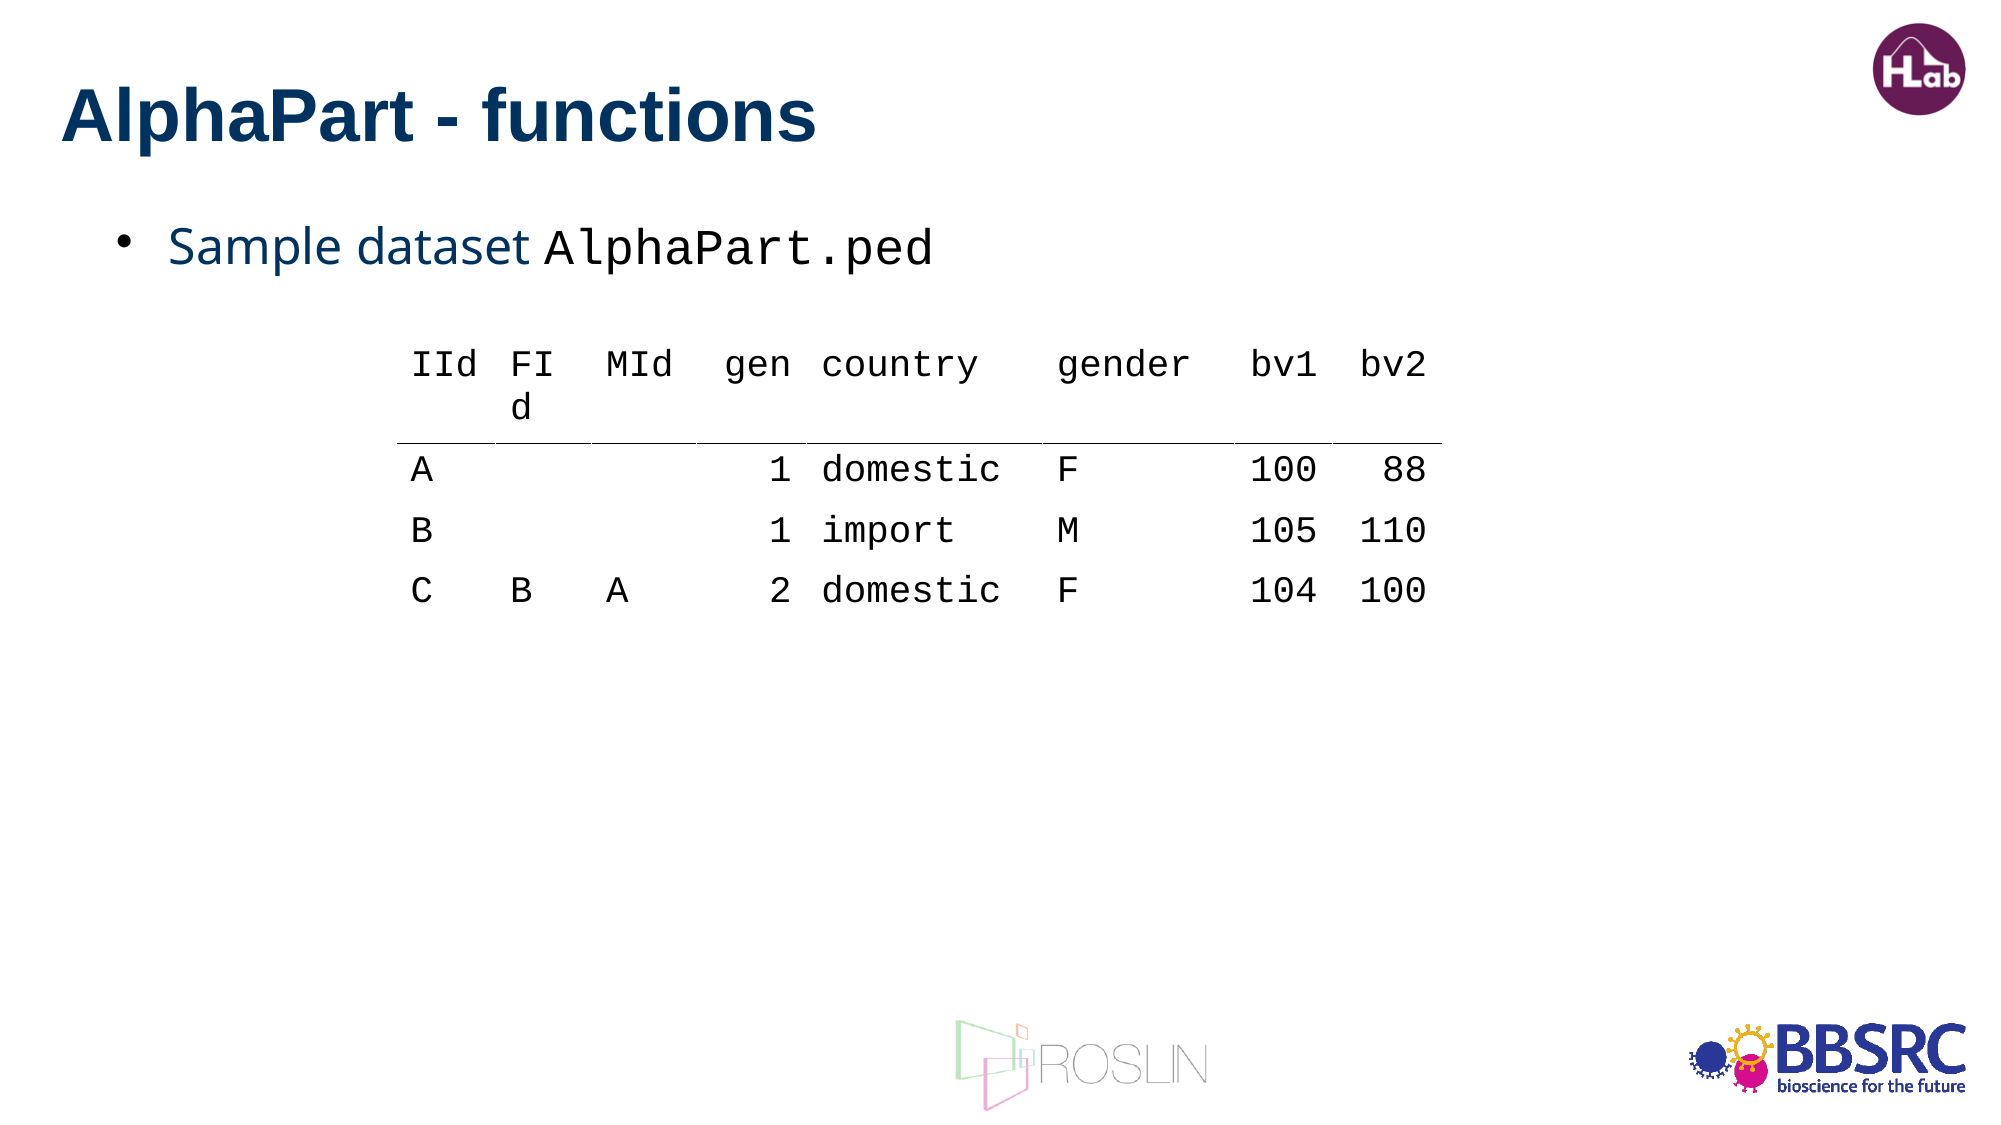

AlphaPart - functions
Sample dataset AlphaPart.ped
| IId | FId | MId | gen | country | gender | bv1 | bv2 |
| --- | --- | --- | --- | --- | --- | --- | --- |
| A | | | 1 | domestic | F | 100 | 88 |
| B | | | 1 | import | M | 105 | 110 |
| C | B | A | 2 | domestic | F | 104 | 100 |